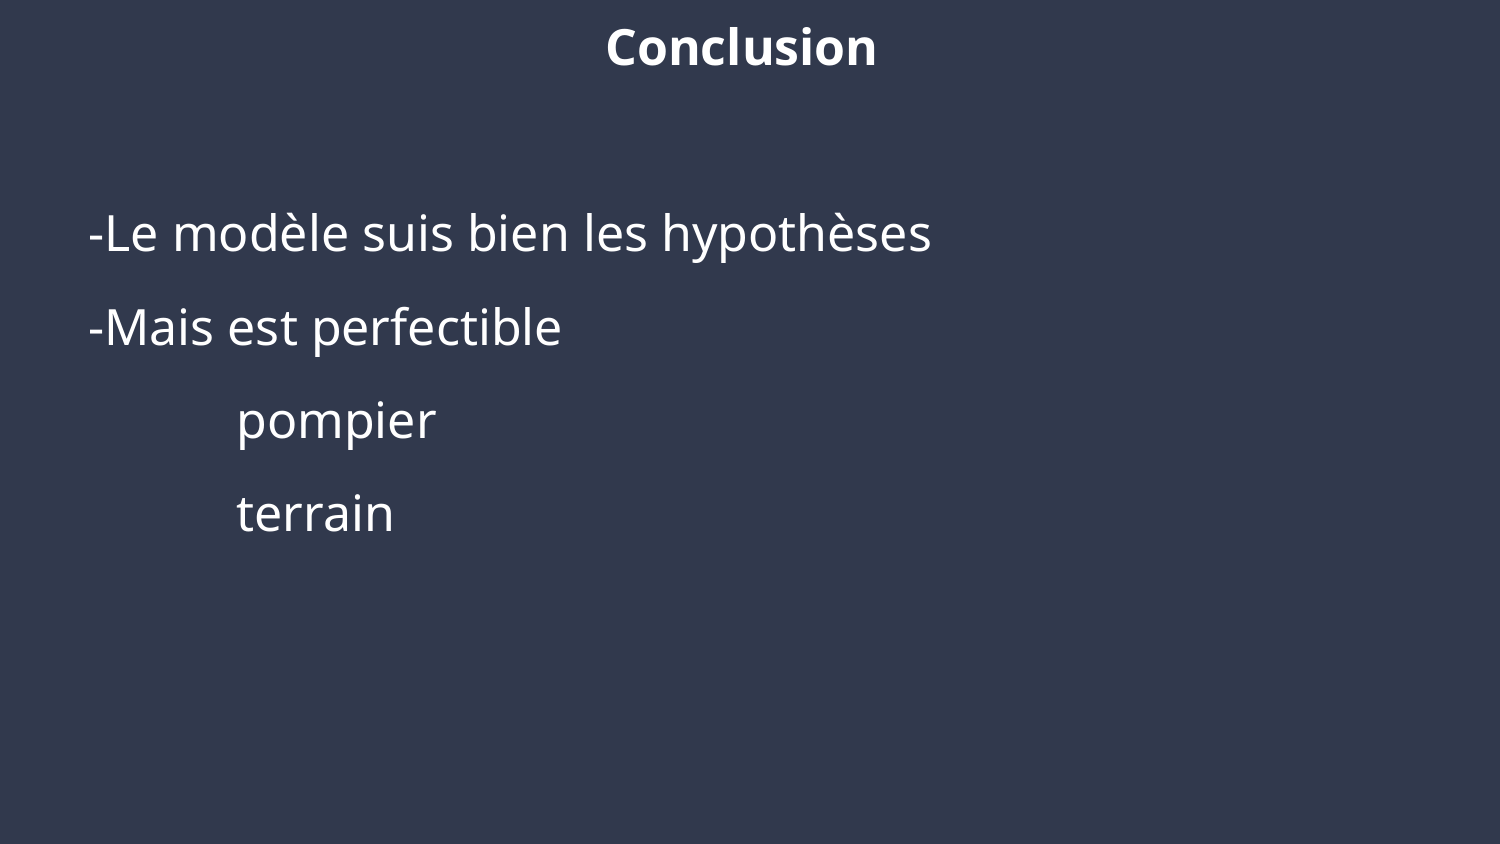

# Conclusion
	-Le modèle suis bien les hypothèses
	-Mais est perfectible
			pompier
			terrain